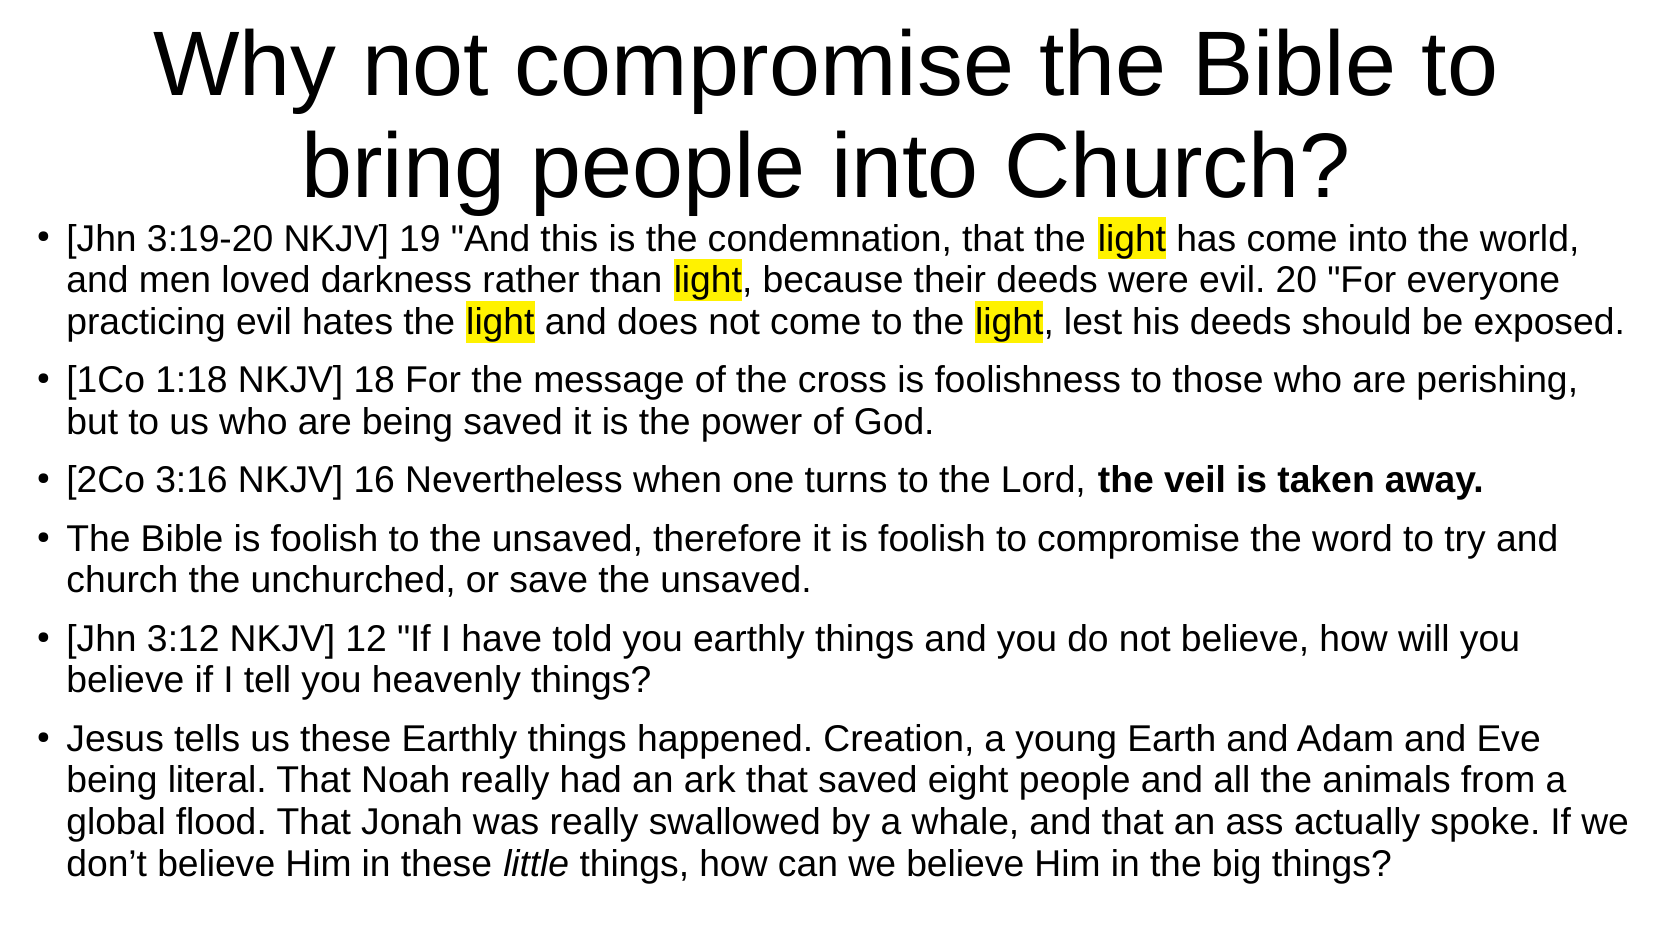

# Why not compromise the Bible to bring people into Church?
[Jhn 3:19-20 NKJV] 19 "And this is the condemnation, that the light has come into the world, and men loved darkness rather than light, because their deeds were evil. 20 "For everyone practicing evil hates the light and does not come to the light, lest his deeds should be exposed.
[1Co 1:18 NKJV] 18 For the message of the cross is foolishness to those who are perishing, but to us who are being saved it is the power of God.
[2Co 3:16 NKJV] 16 Nevertheless when one turns to the Lord, the veil is taken away.
The Bible is foolish to the unsaved, therefore it is foolish to compromise the word to try and church the unchurched, or save the unsaved.
[Jhn 3:12 NKJV] 12 "If I have told you earthly things and you do not believe, how will you believe if I tell you heavenly things?
Jesus tells us these Earthly things happened. Creation, a young Earth and Adam and Eve being literal. That Noah really had an ark that saved eight people and all the animals from a global flood. That Jonah was really swallowed by a whale, and that an ass actually spoke. If we don’t believe Him in these little things, how can we believe Him in the big things?